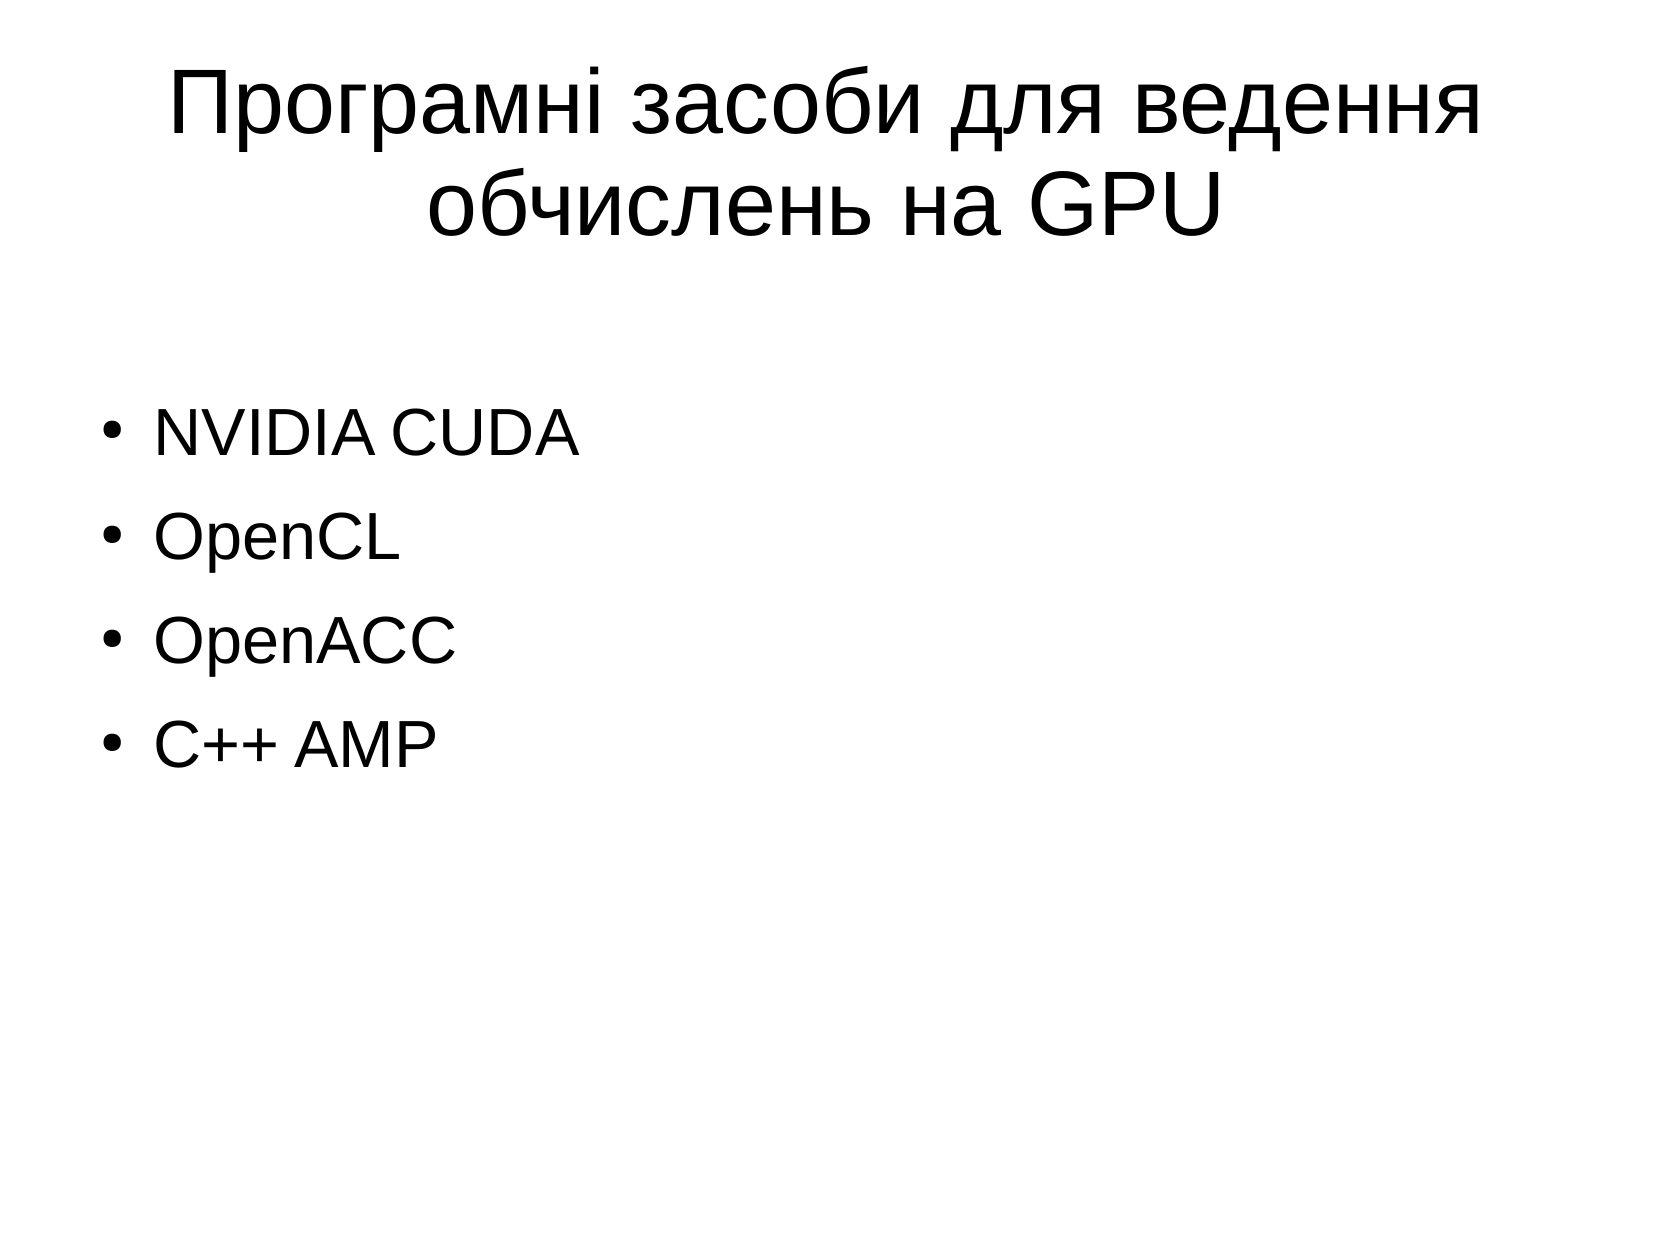

# Програмні засоби для ведення обчислень на GPU
NVIDIA CUDA
OpenCL
OpenACC
C++ AMP